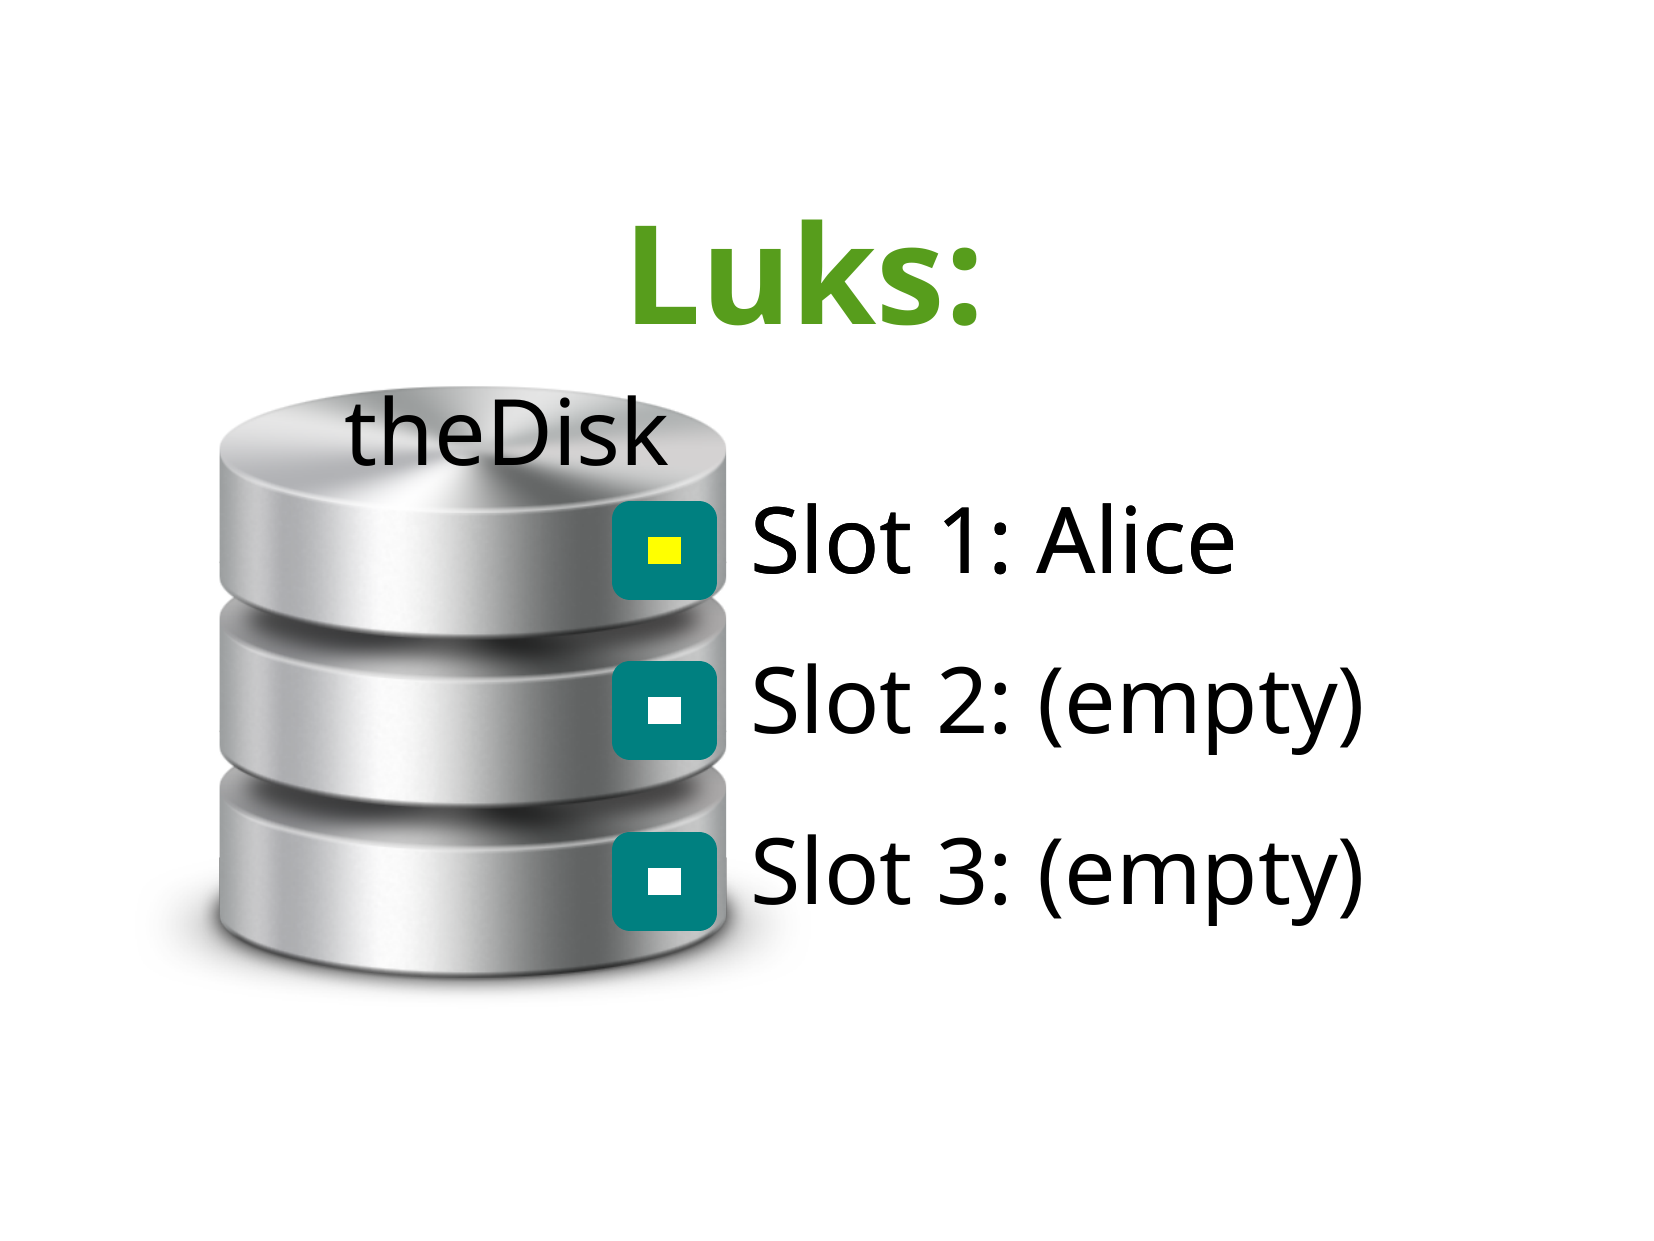

# Luks:
theDisk
Slot 1: Alice
Slot 1: Alice
Slot 2: (empty)
Slot 3: (empty)